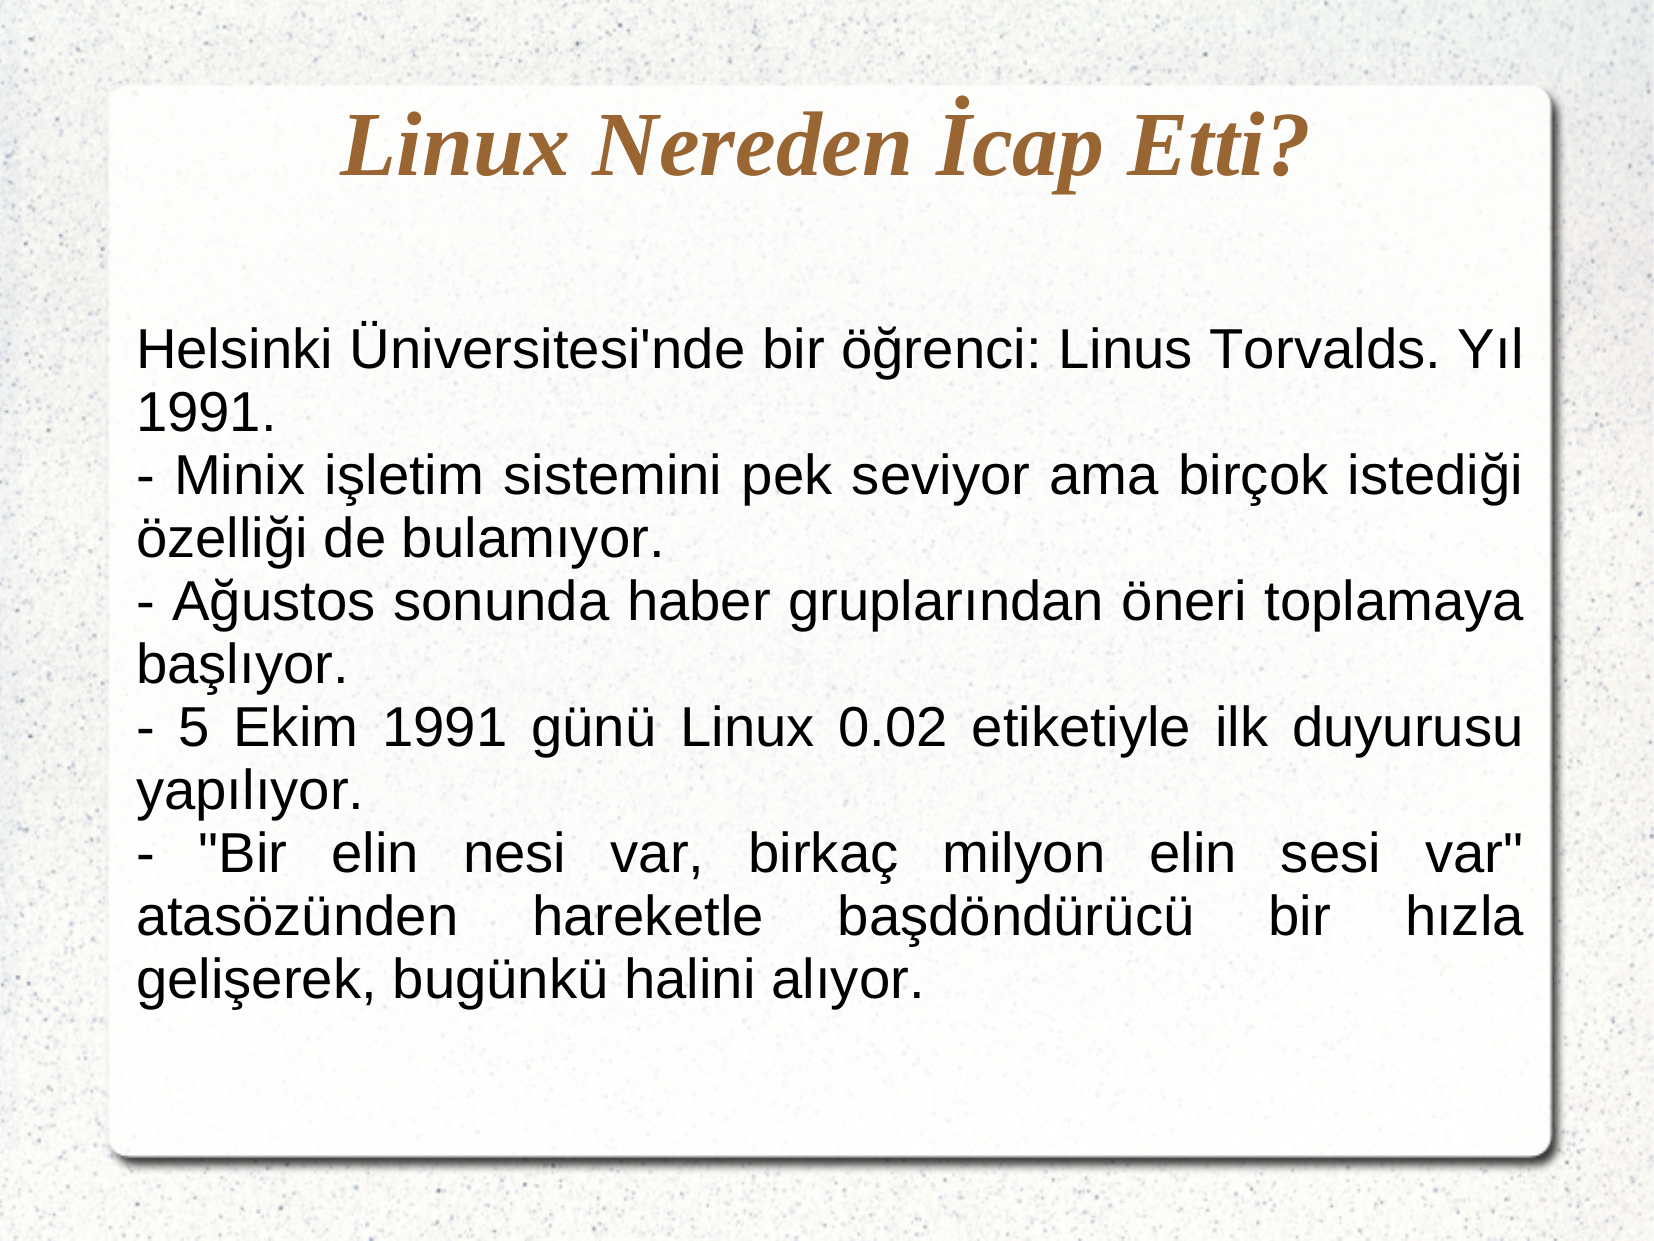

# Linux Nereden İcap Etti?
Helsinki Üniversitesi'nde bir öğrenci: Linus Torvalds. Yıl 1991.
- Minix işletim sistemini pek seviyor ama birçok istediği özelliği de bulamıyor.
- Ağustos sonunda haber gruplarından öneri toplamaya başlıyor.
- 5 Ekim 1991 günü Linux 0.02 etiketiyle ilk duyurusu yapılıyor.
- "Bir elin nesi var, birkaç milyon elin sesi var" atasözünden hareketle başdöndürücü bir hızla gelişerek, bugünkü halini alıyor.